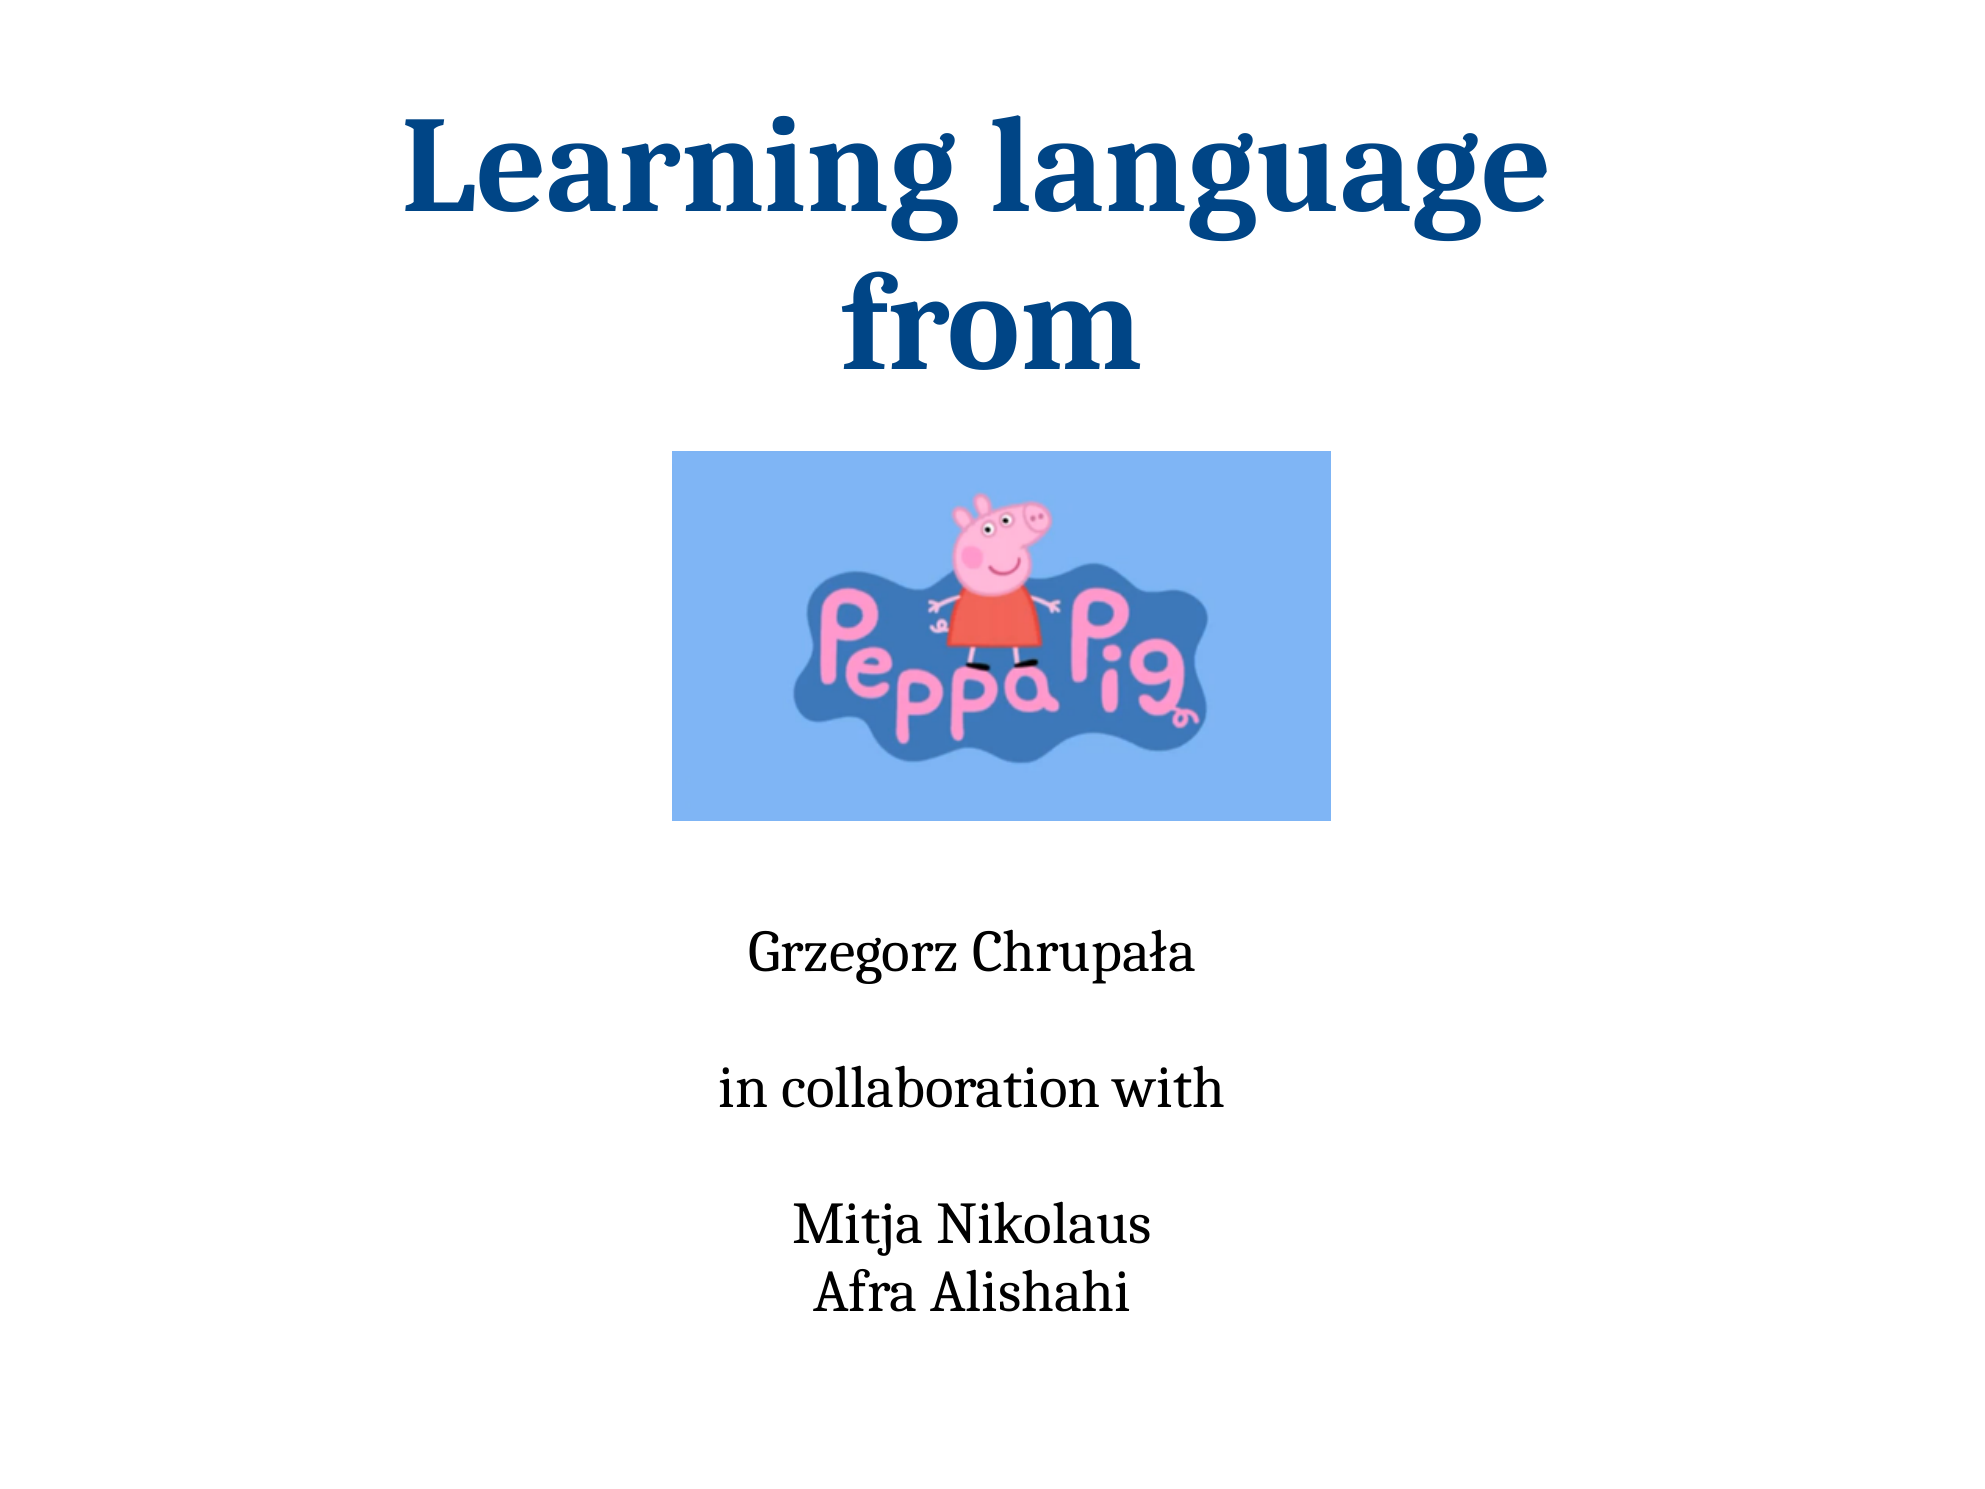

# Learning language from
Grzegorz Chrupała
in collaboration with
Mitja Nikolaus
Afra Alishahi